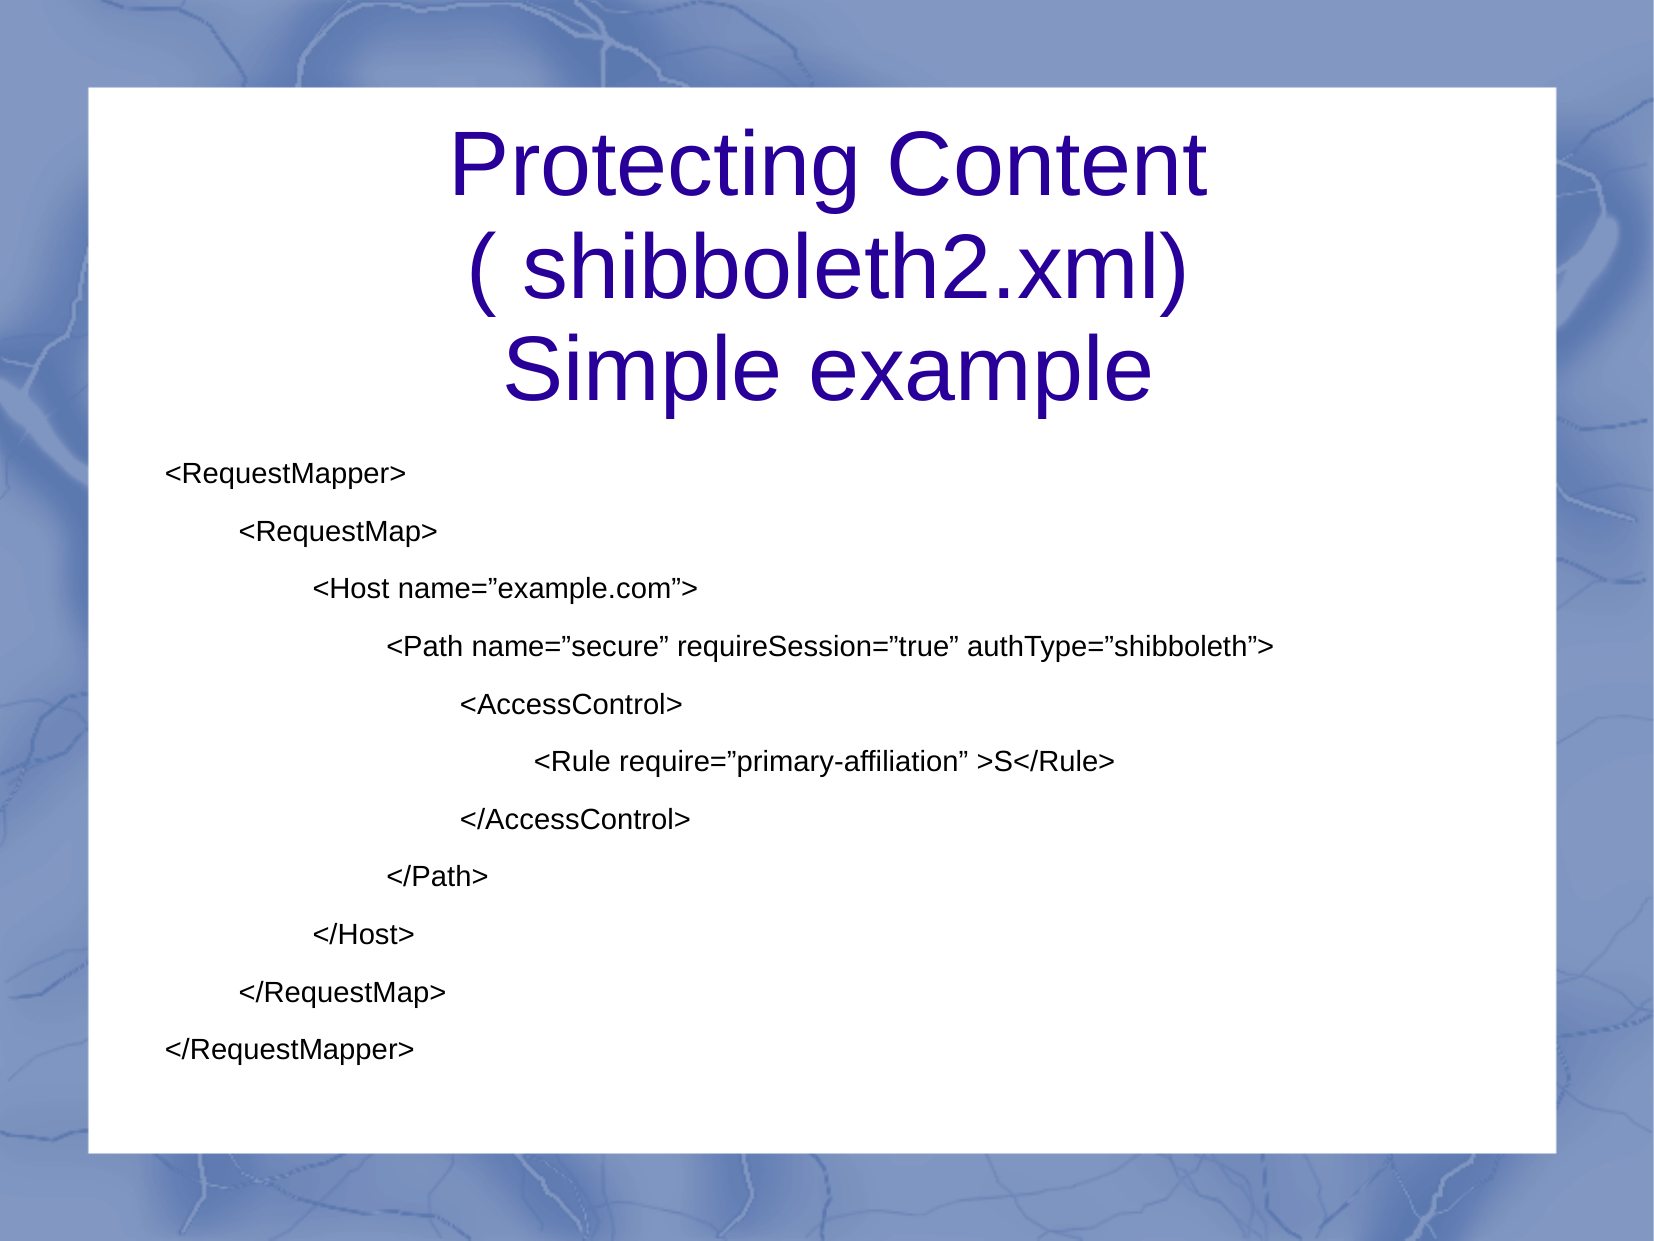

# Protecting Content ( shibboleth2.xml) Simple example
<RequestMapper>
	<RequestMap>
		<Host name=”example.com”>
			<Path name=”secure” requireSession=”true” authType=”shibboleth”>
				<AccessControl>
					<Rule require=”primary-affiliation” >S</Rule>
				</AccessControl>
			</Path>
		</Host>
	</RequestMap>
</RequestMapper>